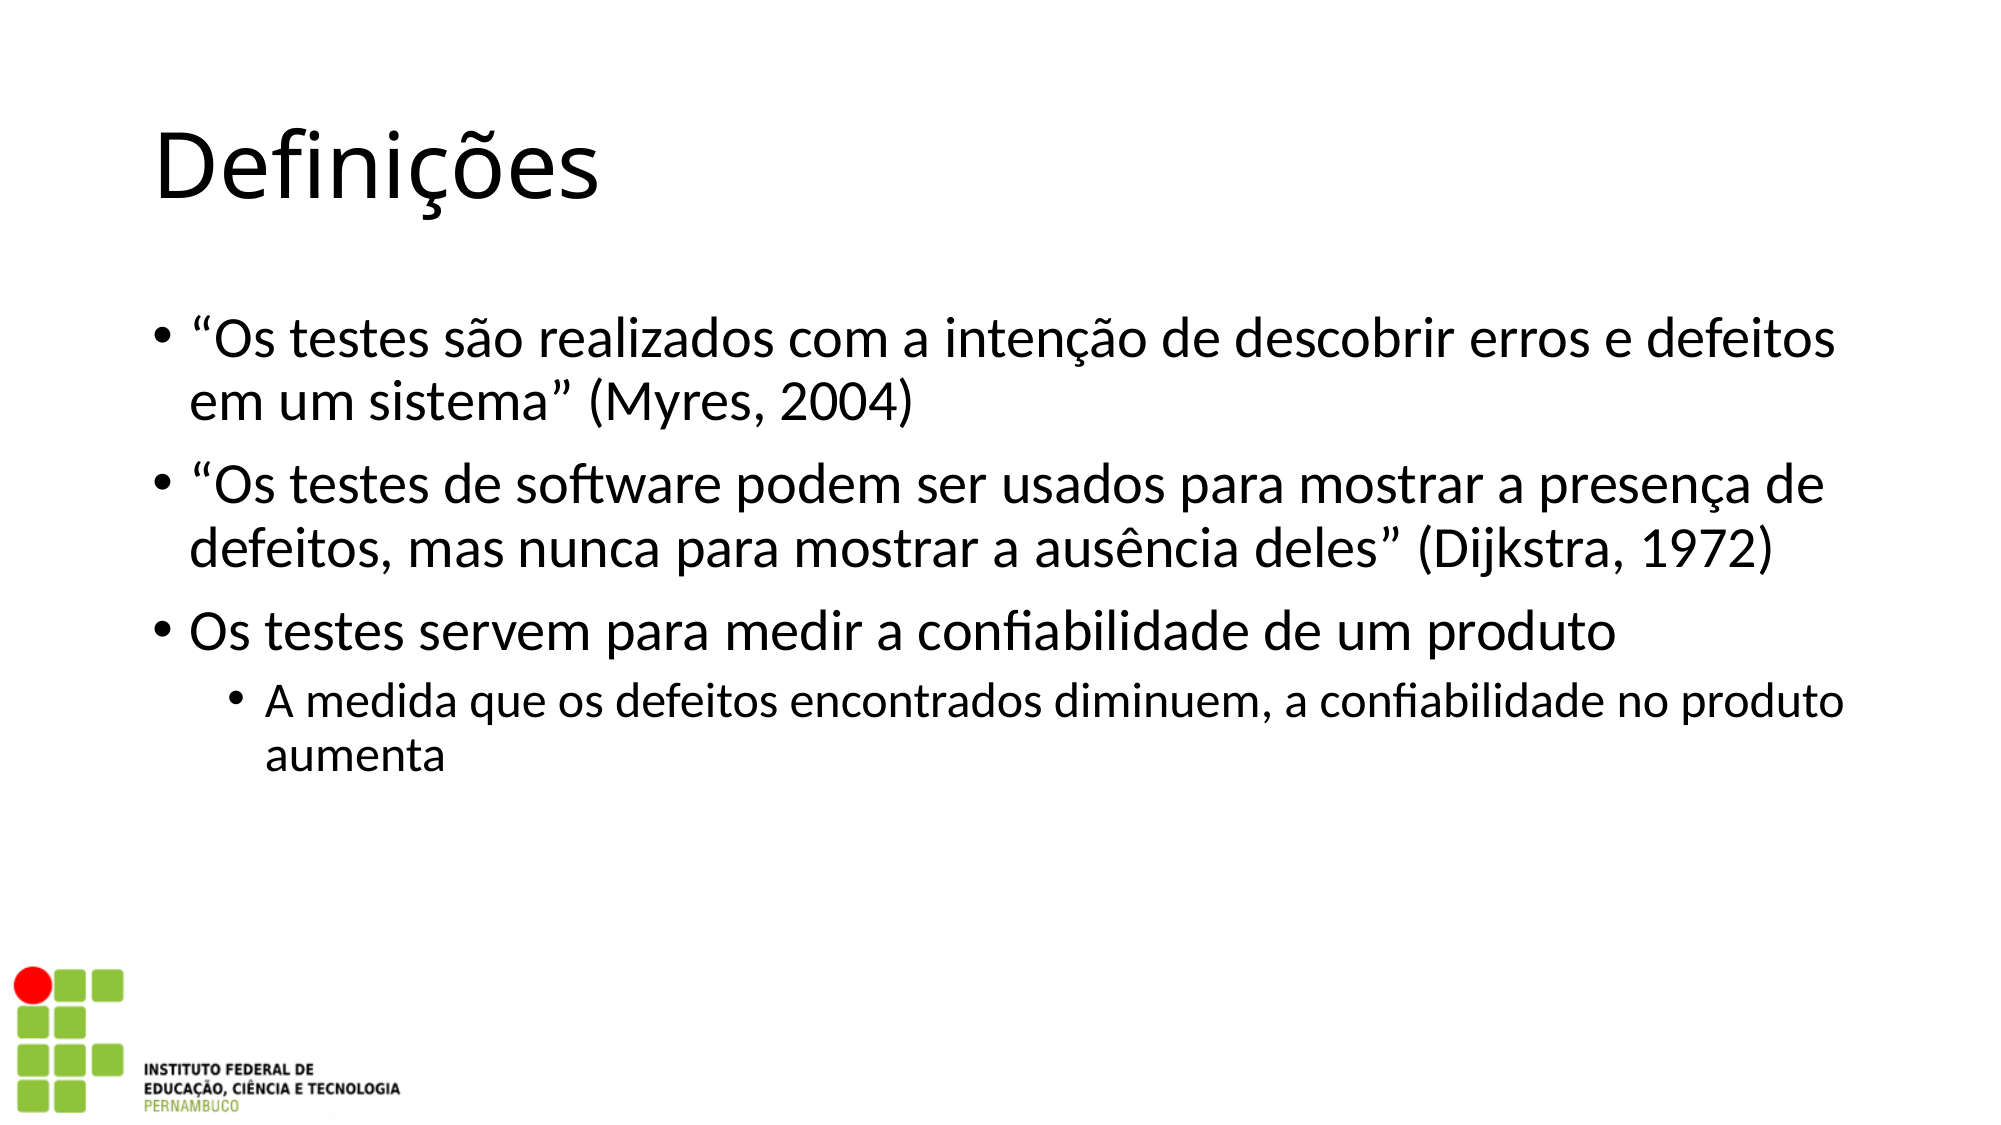

# Definições
“Os testes são realizados com a intenção de descobrir erros e defeitos em um sistema” (Myres, 2004)
“Os testes de software podem ser usados para mostrar a presença de defeitos, mas nunca para mostrar a ausência deles” (Dijkstra, 1972)
Os testes servem para medir a confiabilidade de um produto
A medida que os defeitos encontrados diminuem, a confiabilidade no produto aumenta